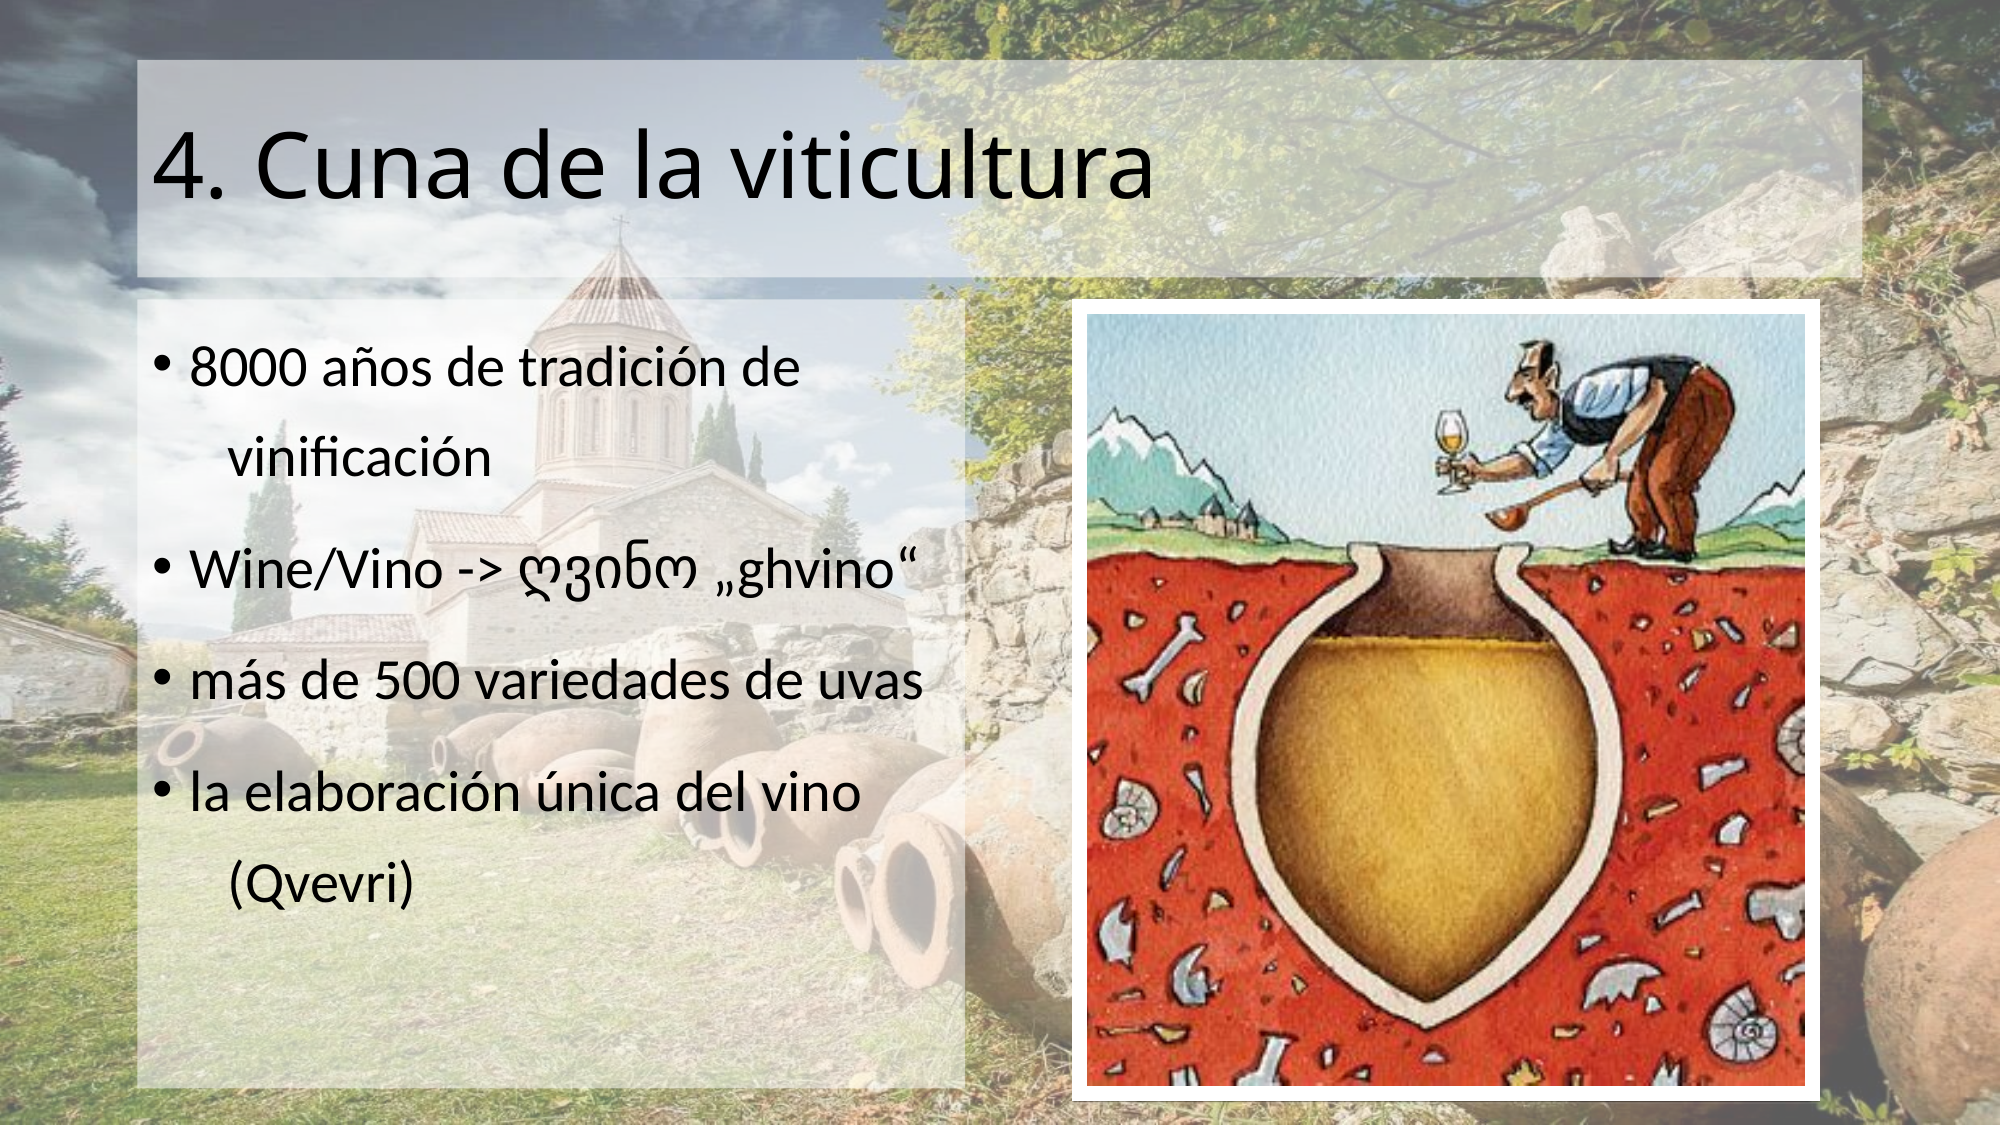

# 4. Cuna de la viticultura
8000 años de tradición de vinificación
Wine/Vino -> ღვინო „ghvino“
más de 500 variedades de uvas
la elaboración única del vino (Qvevri)